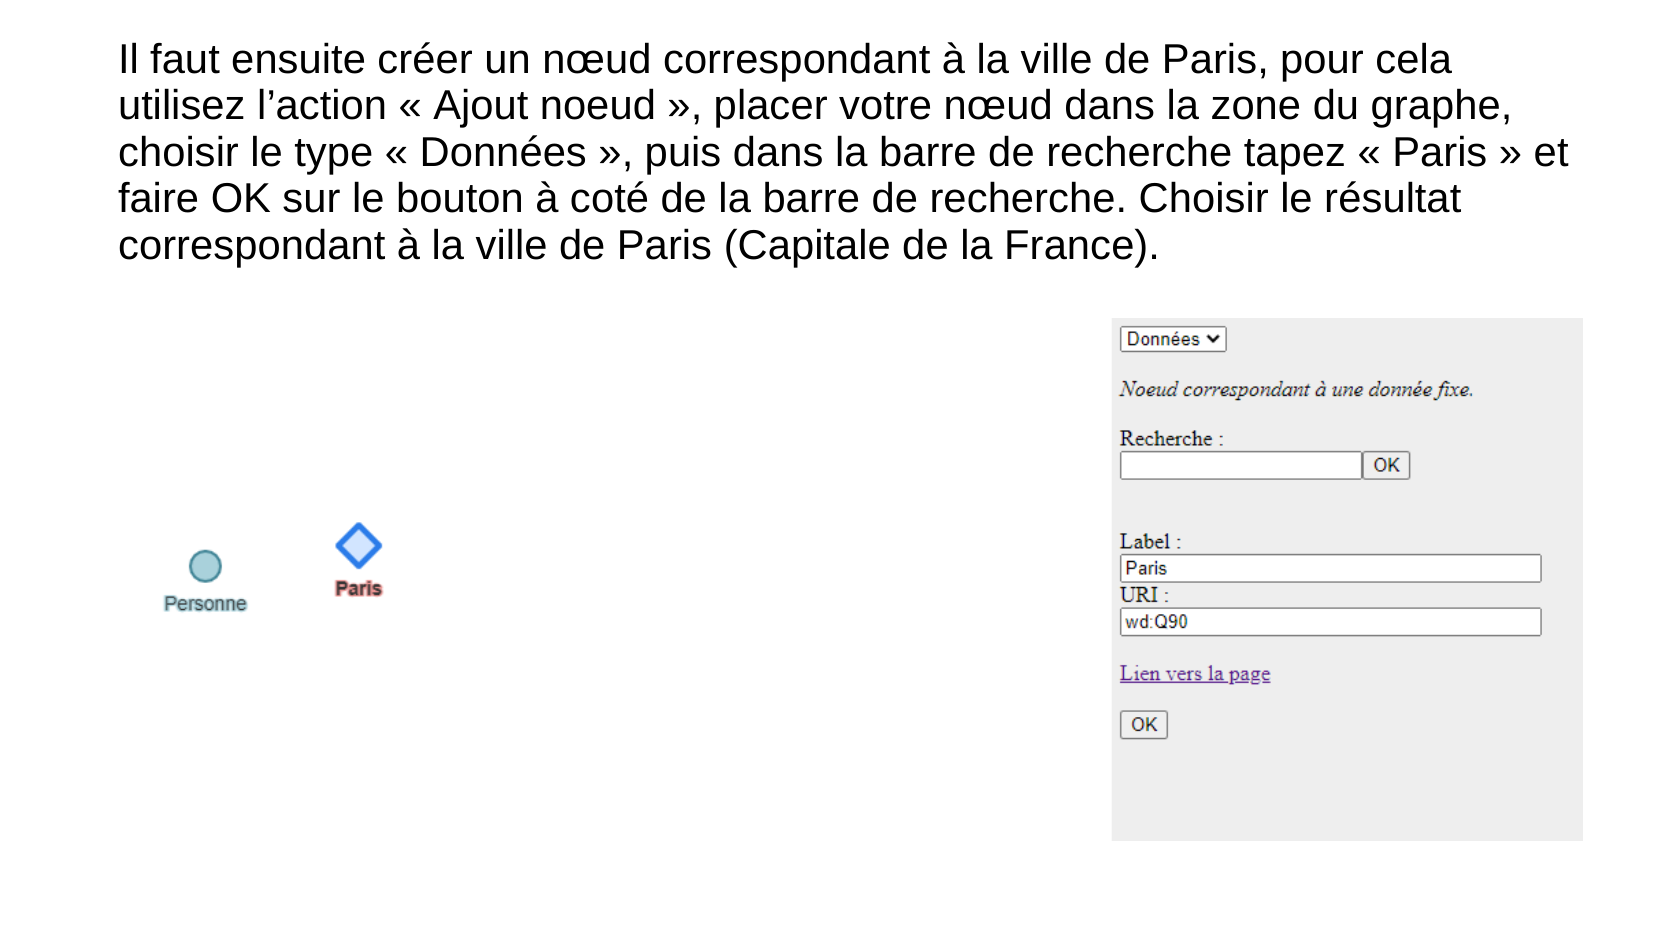

# Il faut ensuite créer un nœud correspondant à la ville de Paris, pour cela utilisez l’action « Ajout noeud », placer votre nœud dans la zone du graphe, choisir le type « Données », puis dans la barre de recherche tapez « Paris » et faire OK sur le bouton à coté de la barre de recherche. Choisir le résultat correspondant à la ville de Paris (Capitale de la France).